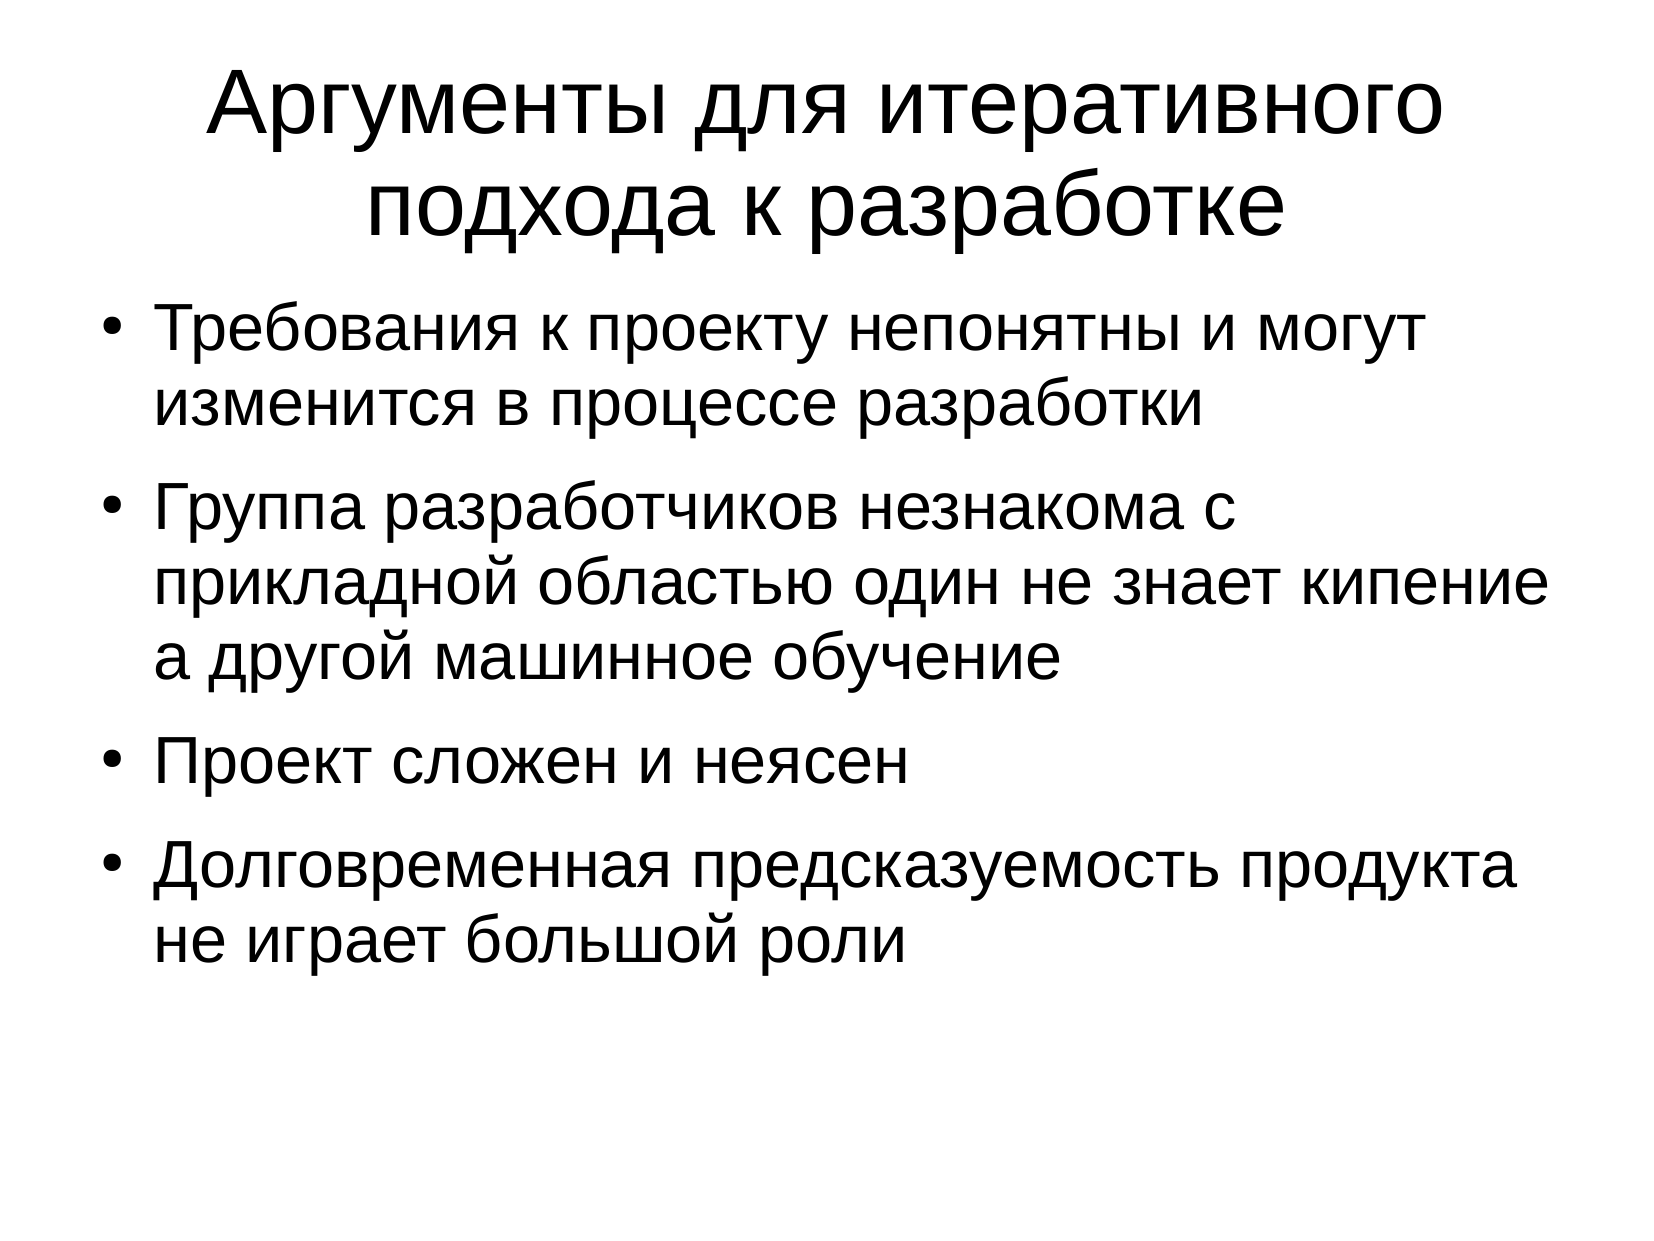

# Аргументы для итеративного подхода к разработке
Требования к проекту непонятны и могут изменится в процессе разработки
Группа разработчиков незнакома с прикладной областью один не знает кипение а другой машинное обучение
Проект сложен и неясен
Долговременная предсказуемость продукта не играет большой роли